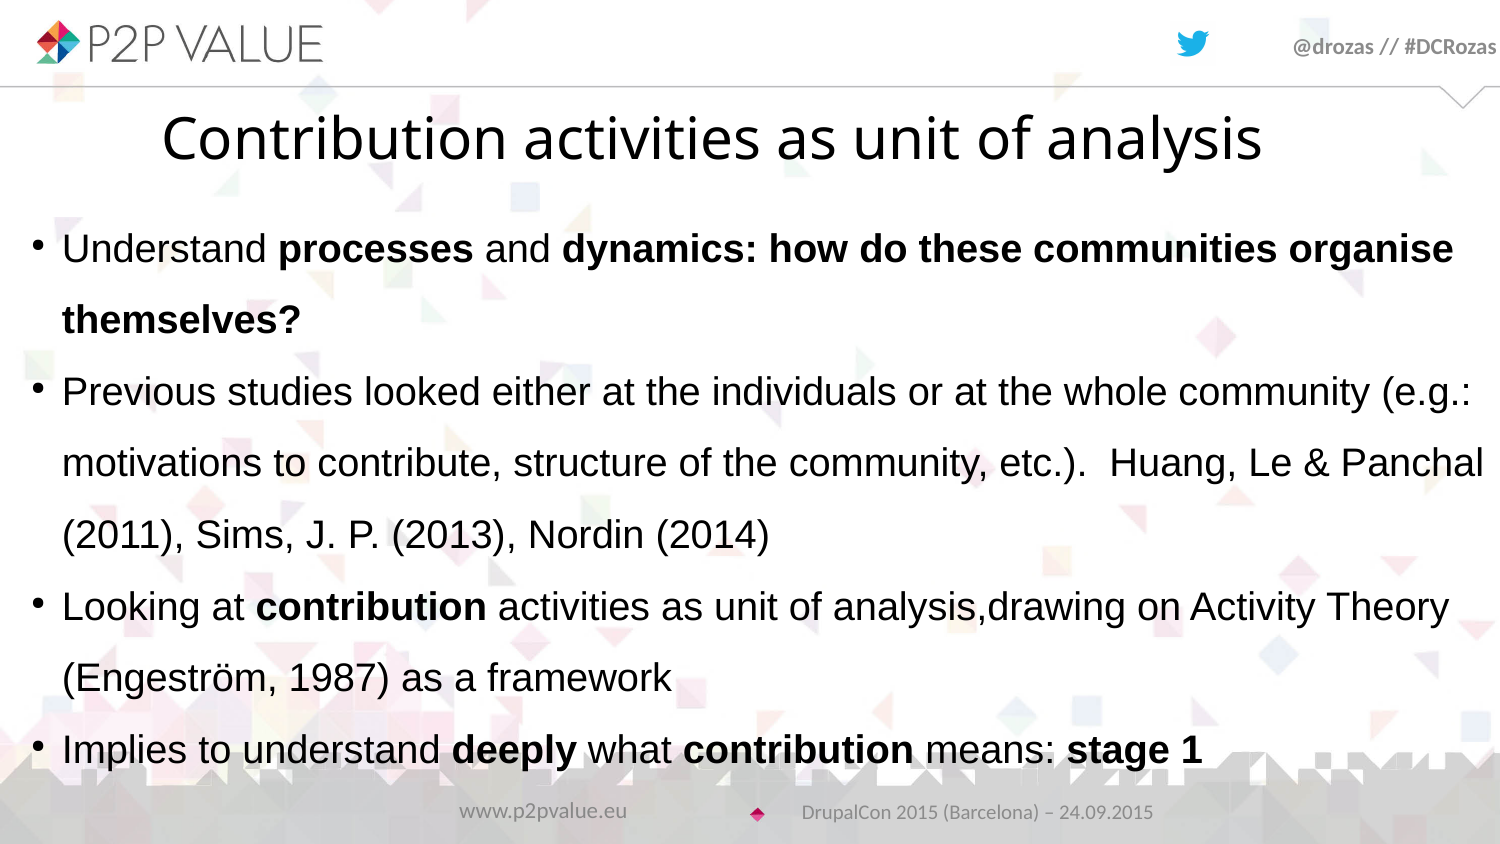

@drozas // #DCRozas
# Contribution activities as unit of analysis
Understand processes and dynamics: how do these communities organise themselves?
Previous studies looked either at the individuals or at the whole community (e.g.: motivations to contribute, structure of the community, etc.). Huang, Le & Panchal (2011), Sims, J. P. (2013), Nordin (2014)
Looking at contribution activities as unit of analysis,drawing on Activity Theory (Engeström, 1987) as a framework
Implies to understand deeply what contribution means: stage 1
DrupalCon 2015 (Barcelona) – 24.09.2015
www.p2pvalue.eu